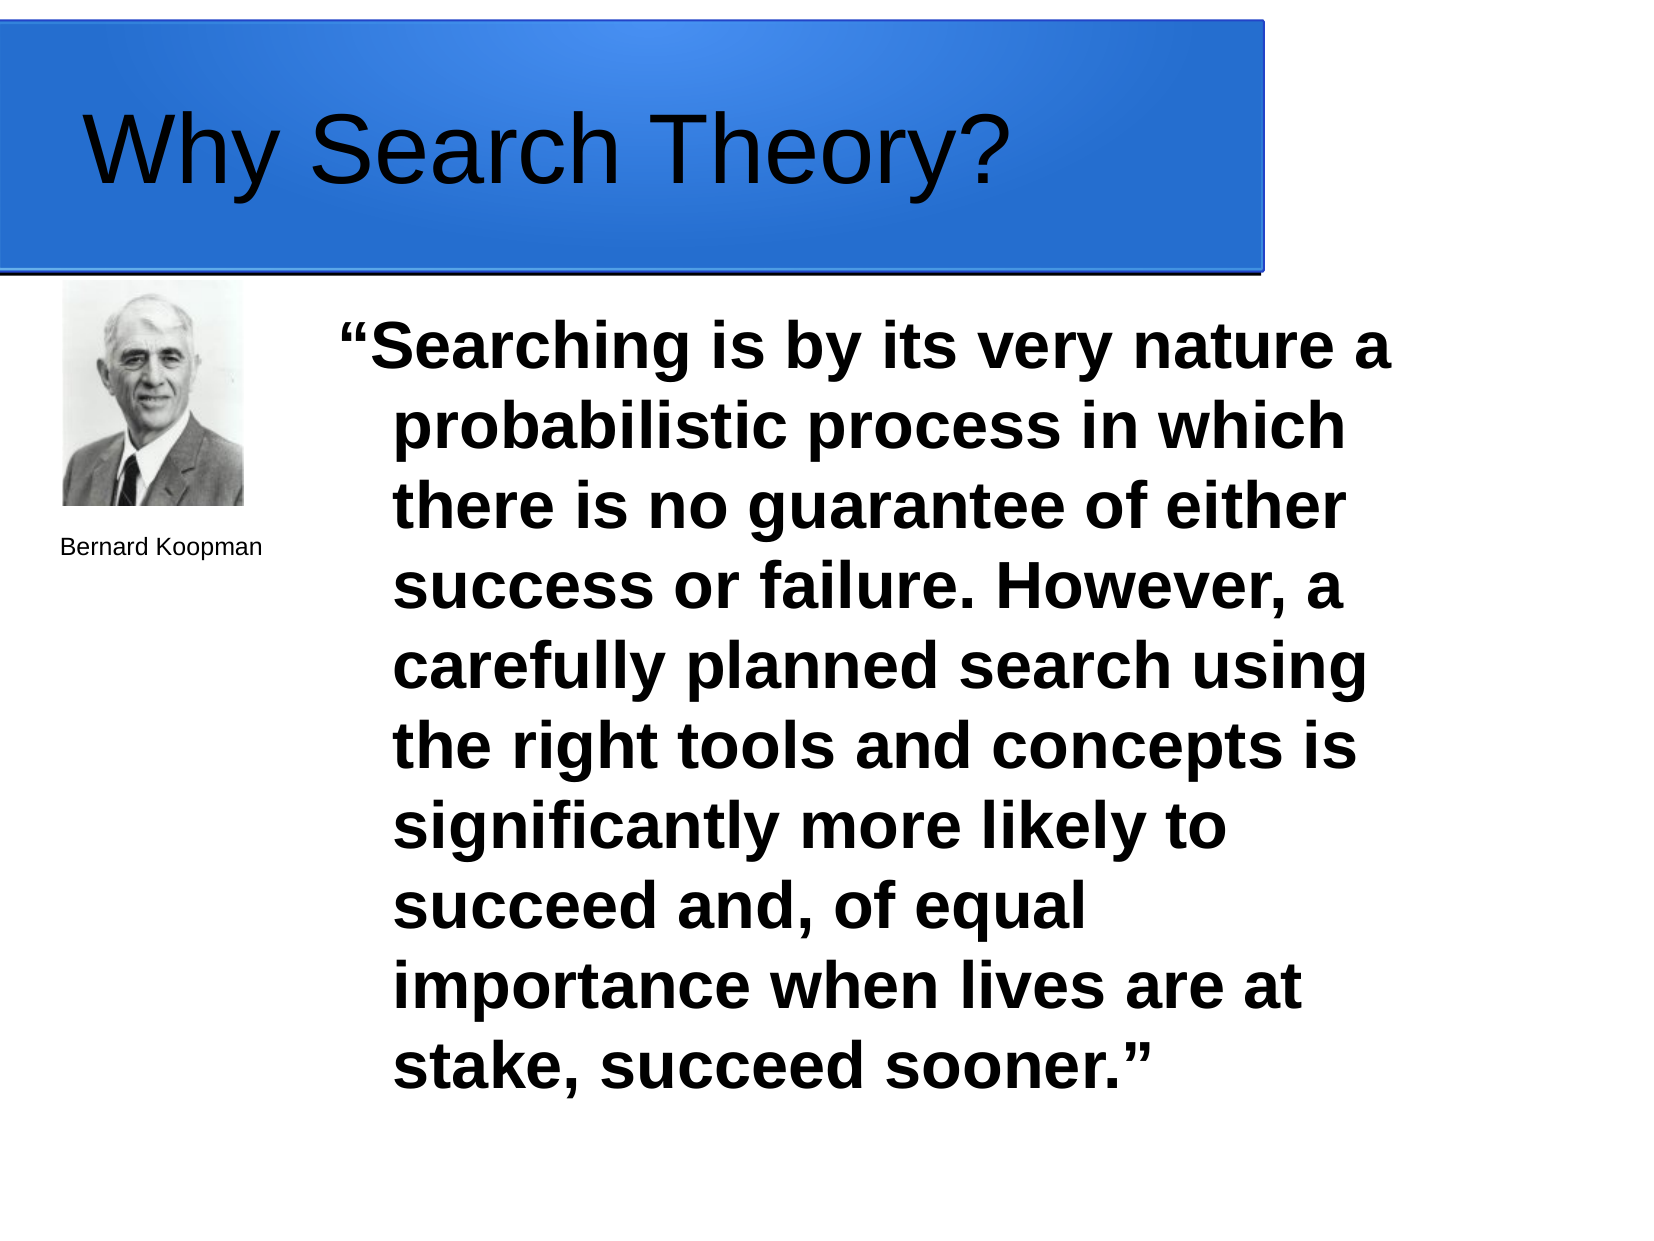

# Why Search Theory?
“Searching is by its very nature a probabilistic process in which there is no guarantee of either success or failure. However, a carefully planned search using the right tools and concepts is significantly more likely to succeed and, of equal importance when lives are at stake, succeed sooner.”
Bernard Koopman